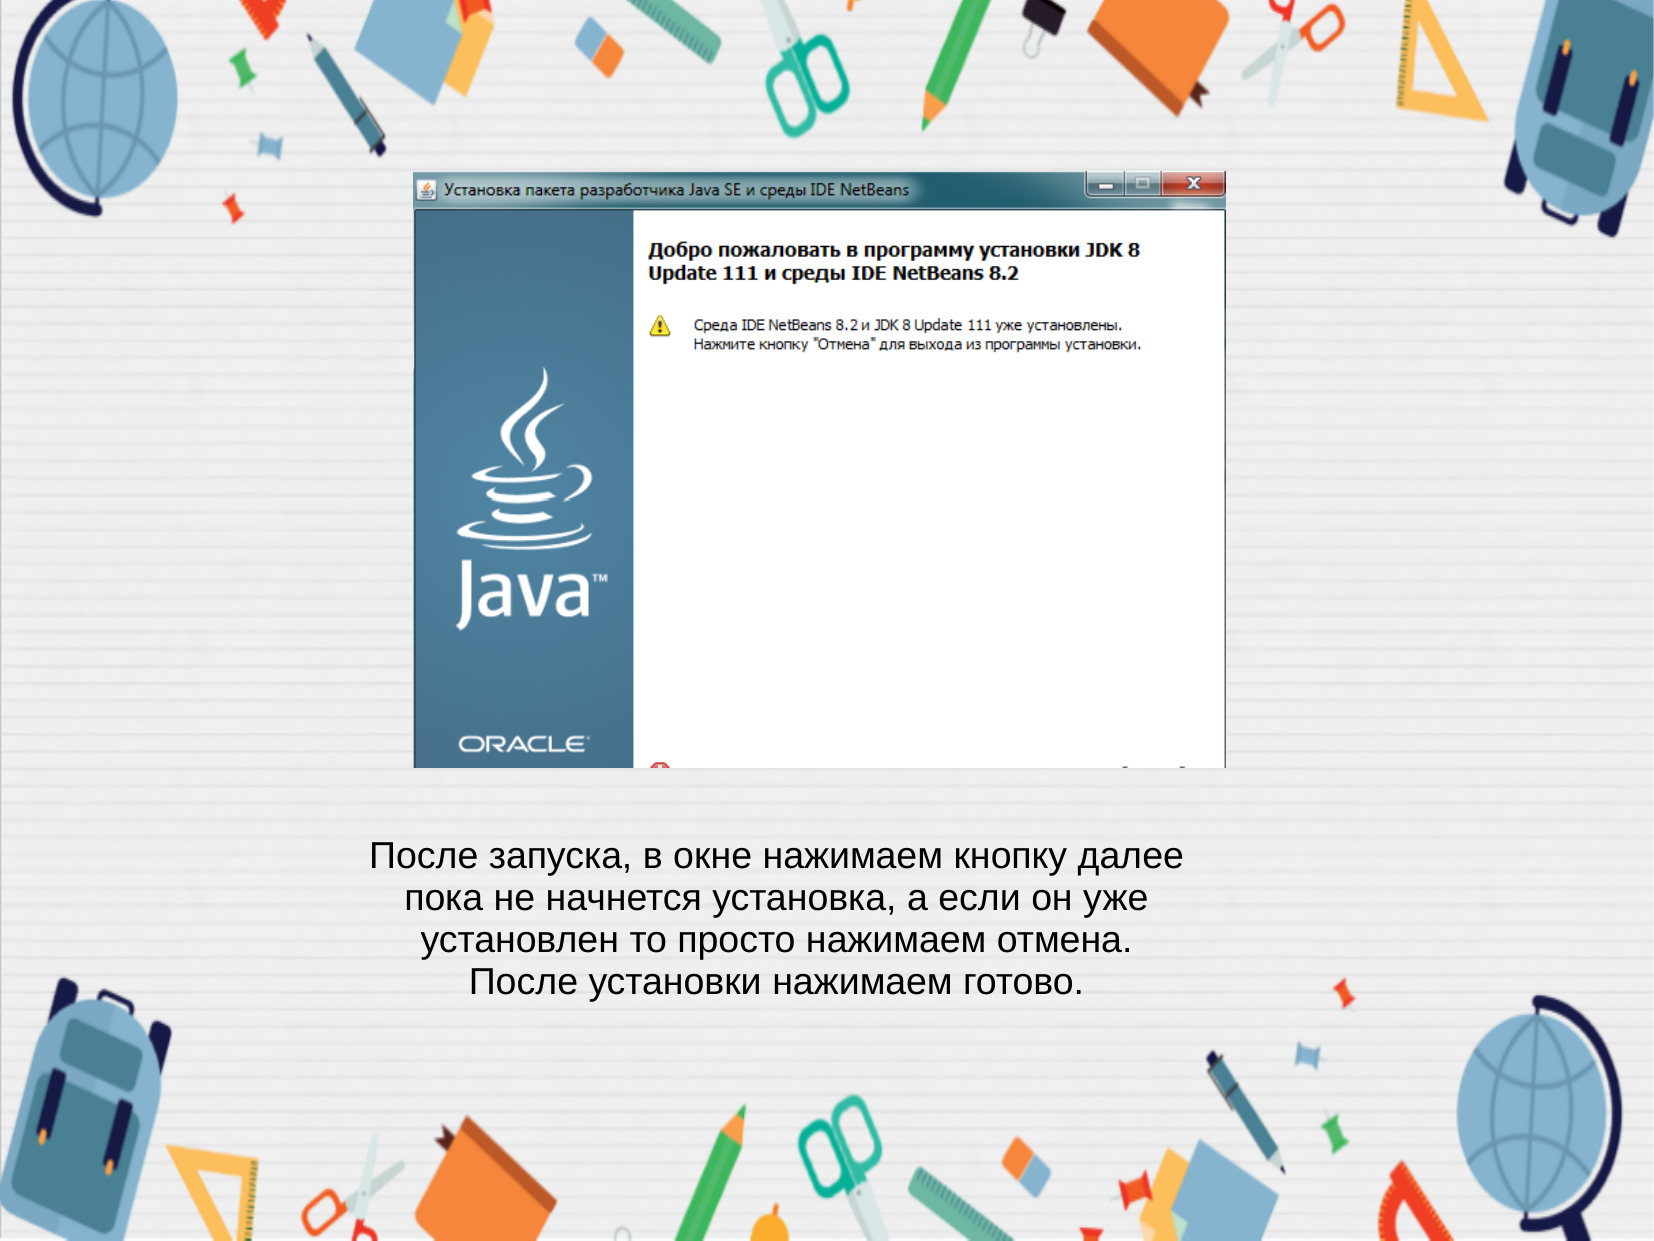

После запуска, в окне нажимаем кнопку далее пока не начнется установка, а если он уже установлен то просто нажимаем отмена.
После установки нажимаем готово.